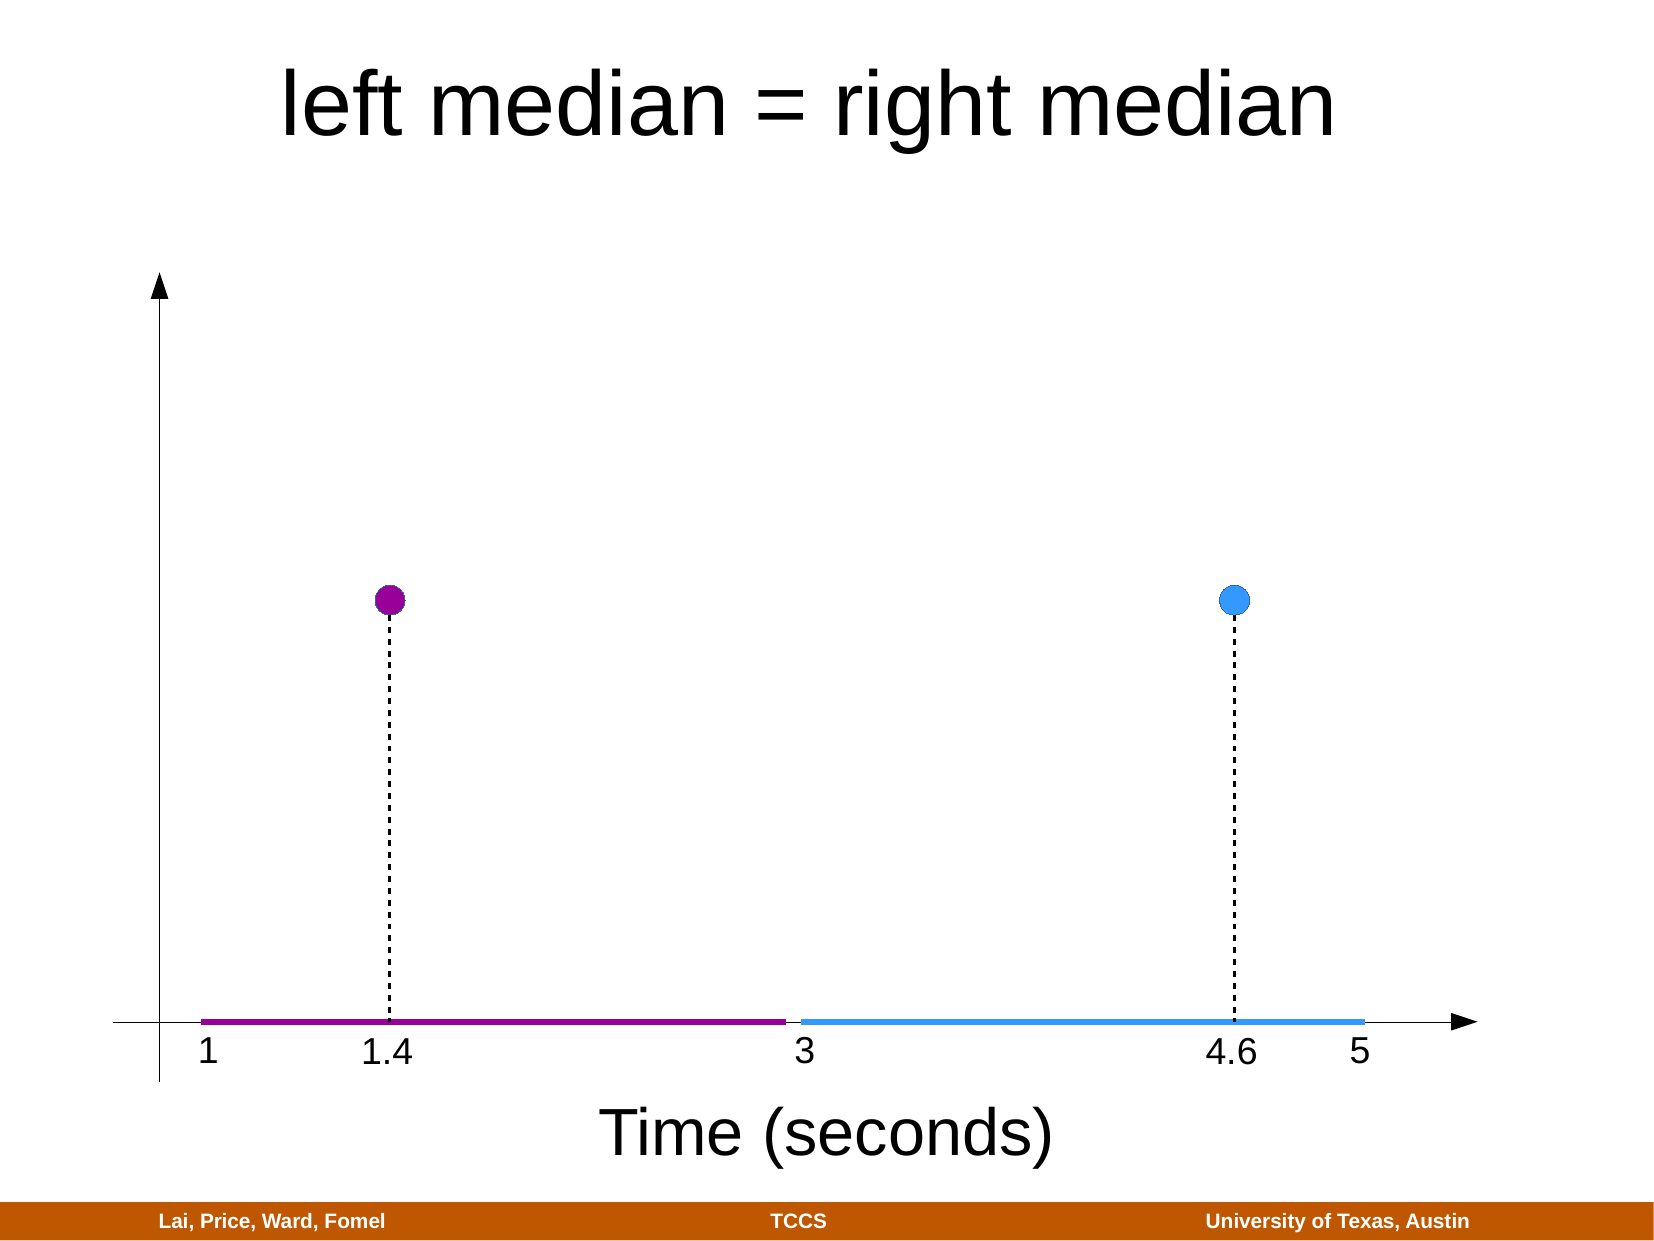

left median = right median
1
3
5
1.4
4.6
Time (seconds)